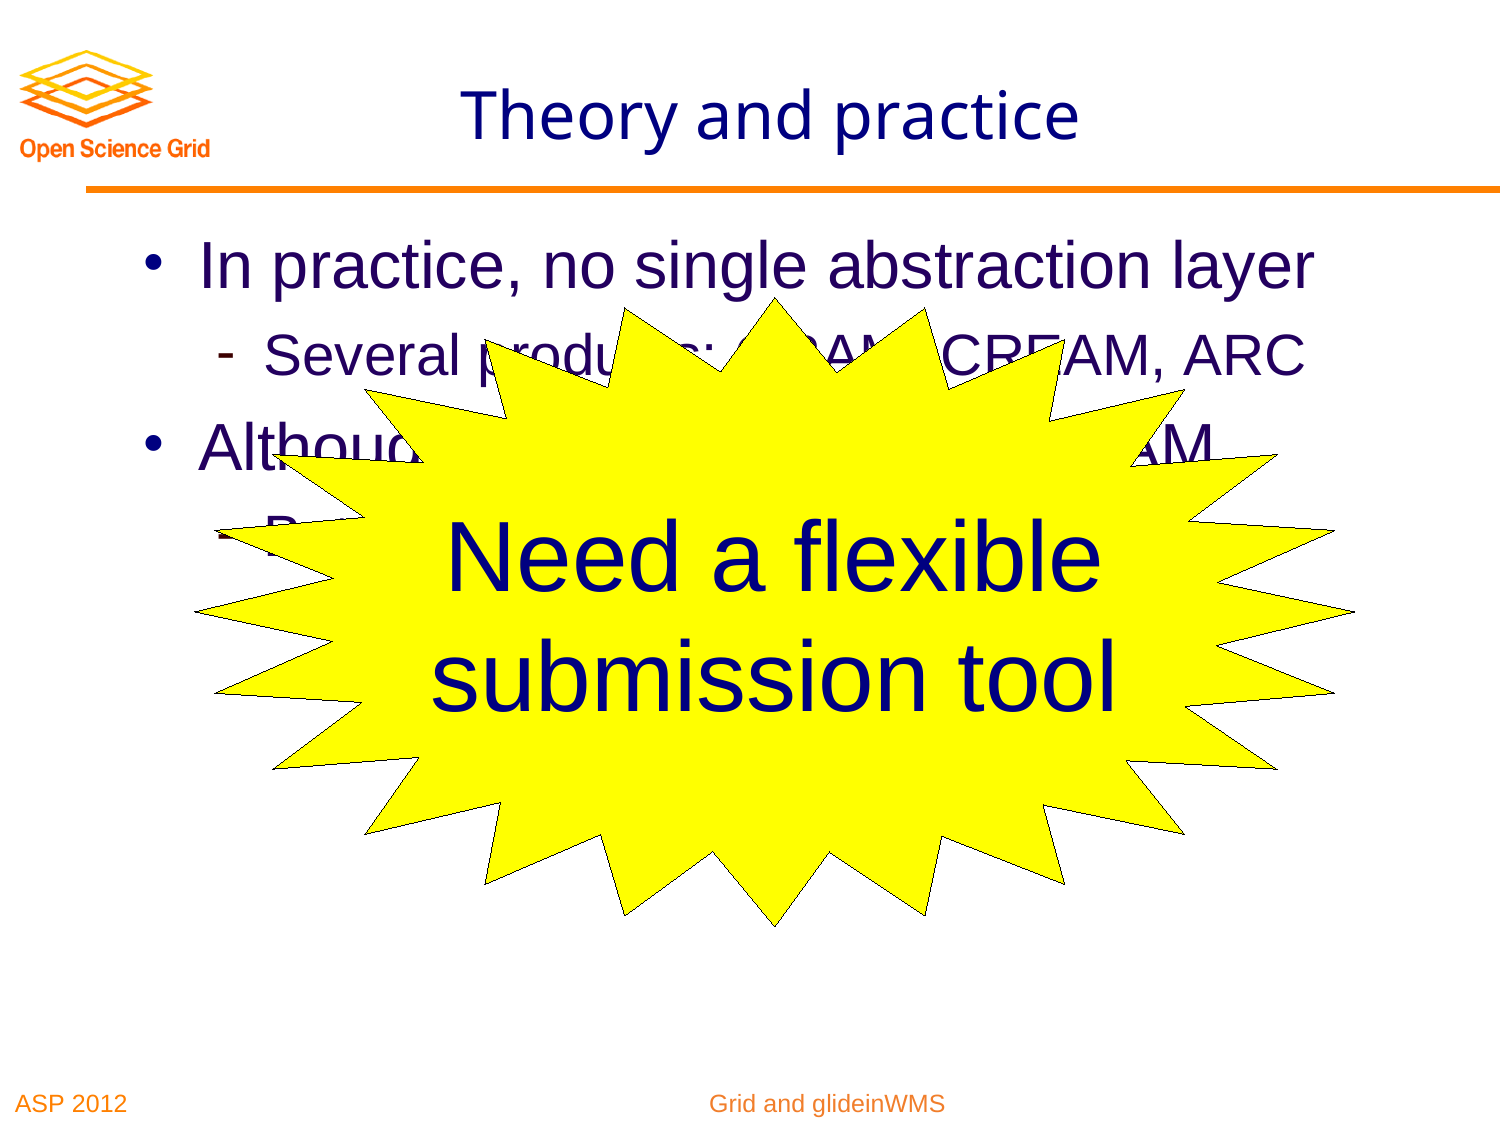

# Theory and practice
In practice, no single abstraction layer
Several products: GRAM, CREAM, ARC
Although OSG mostly uses GRAM
But even this is under discussion
Need a flexible
submission tool